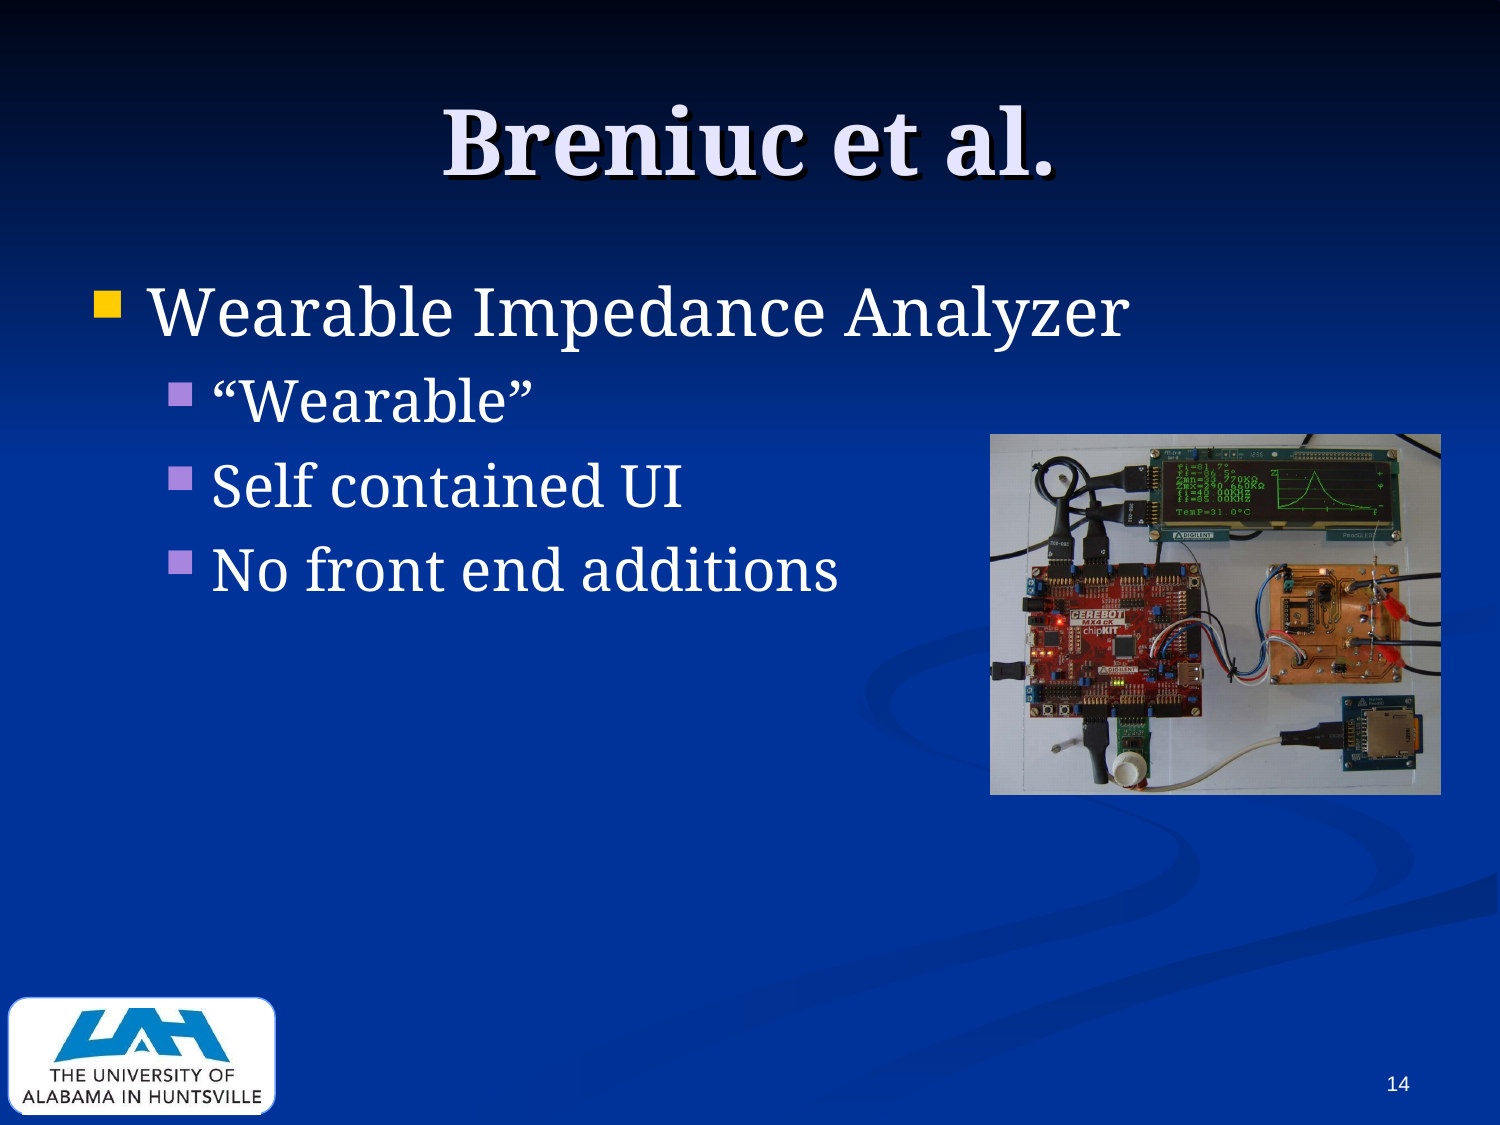

# Breniuc et al.
Wearable Impedance Analyzer
“Wearable”
Self contained UI
No front end additions